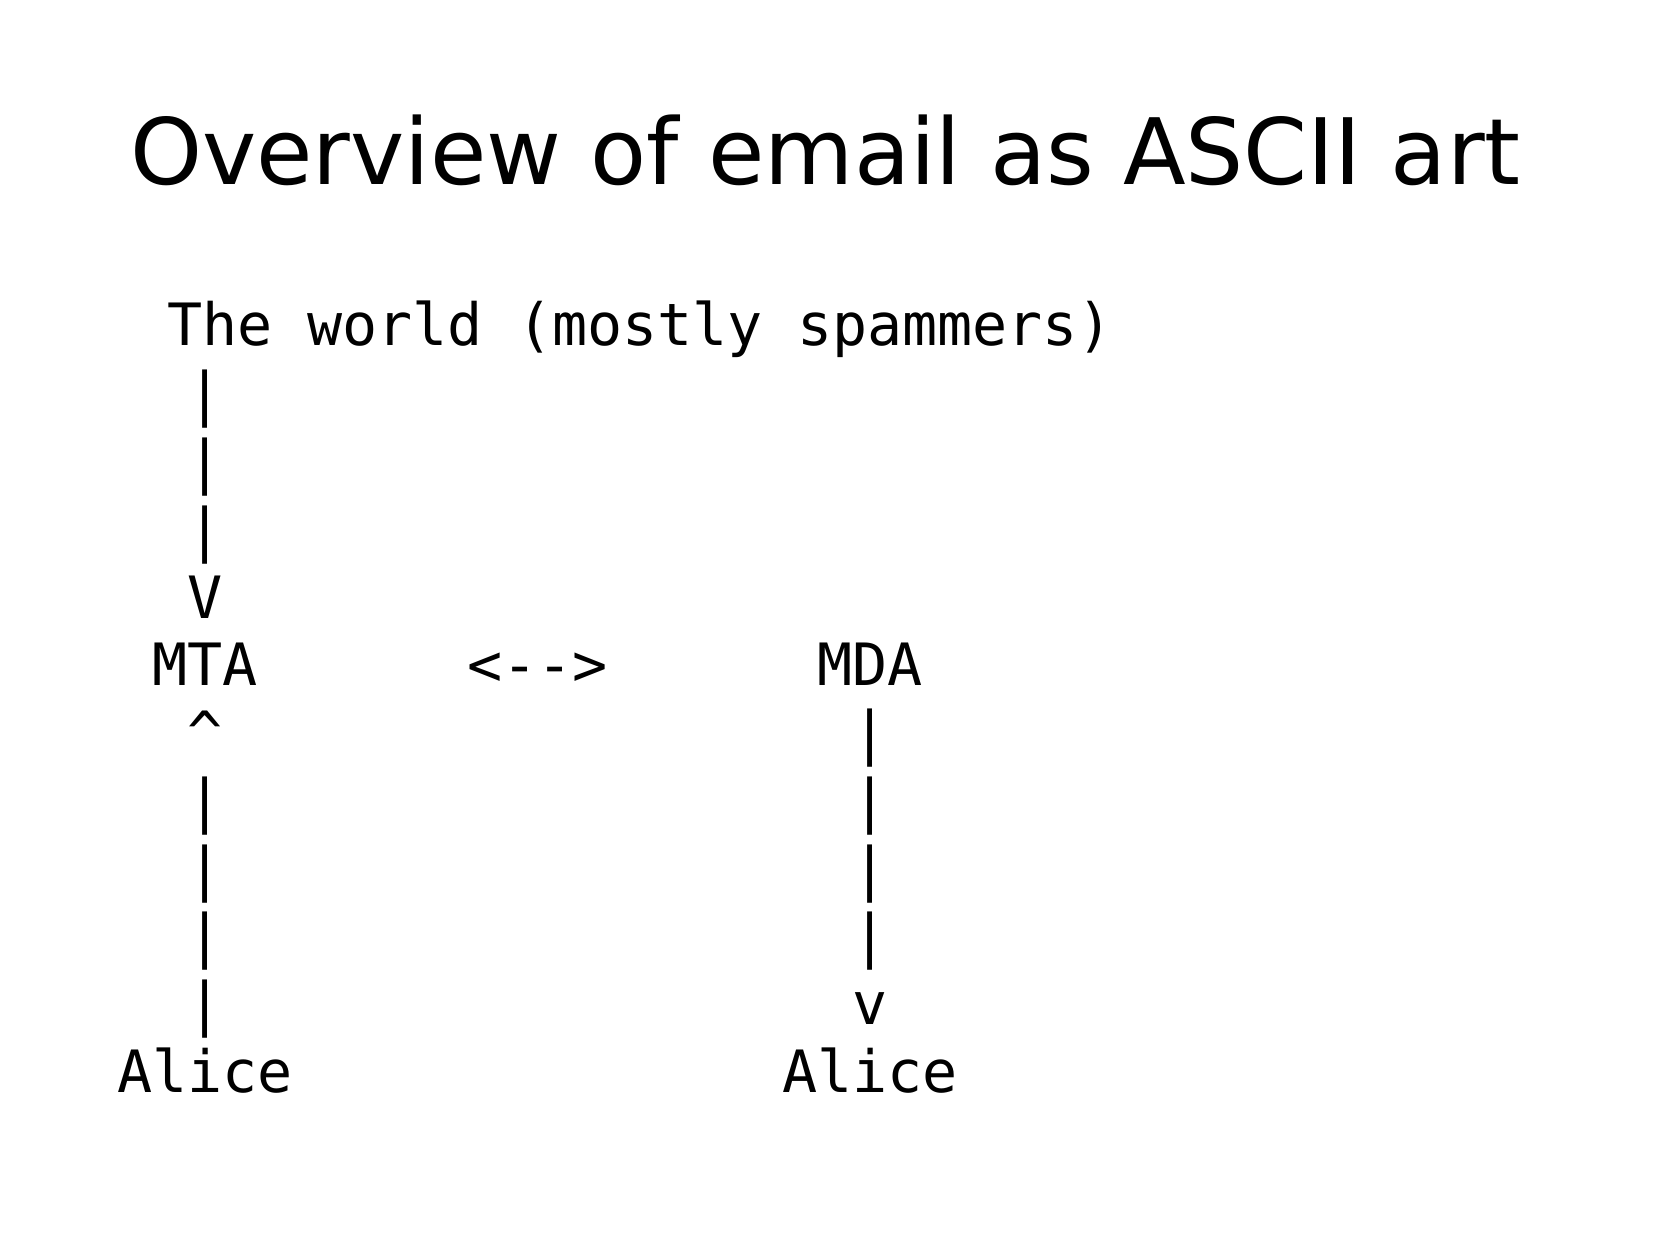

# Overview of email as ASCII art
 The world (mostly spammers)
 |
 |
 |
 V
 MTA <--> MDA
 ^ |
 | |
 | |
 | |
 | v
 Alice Alice